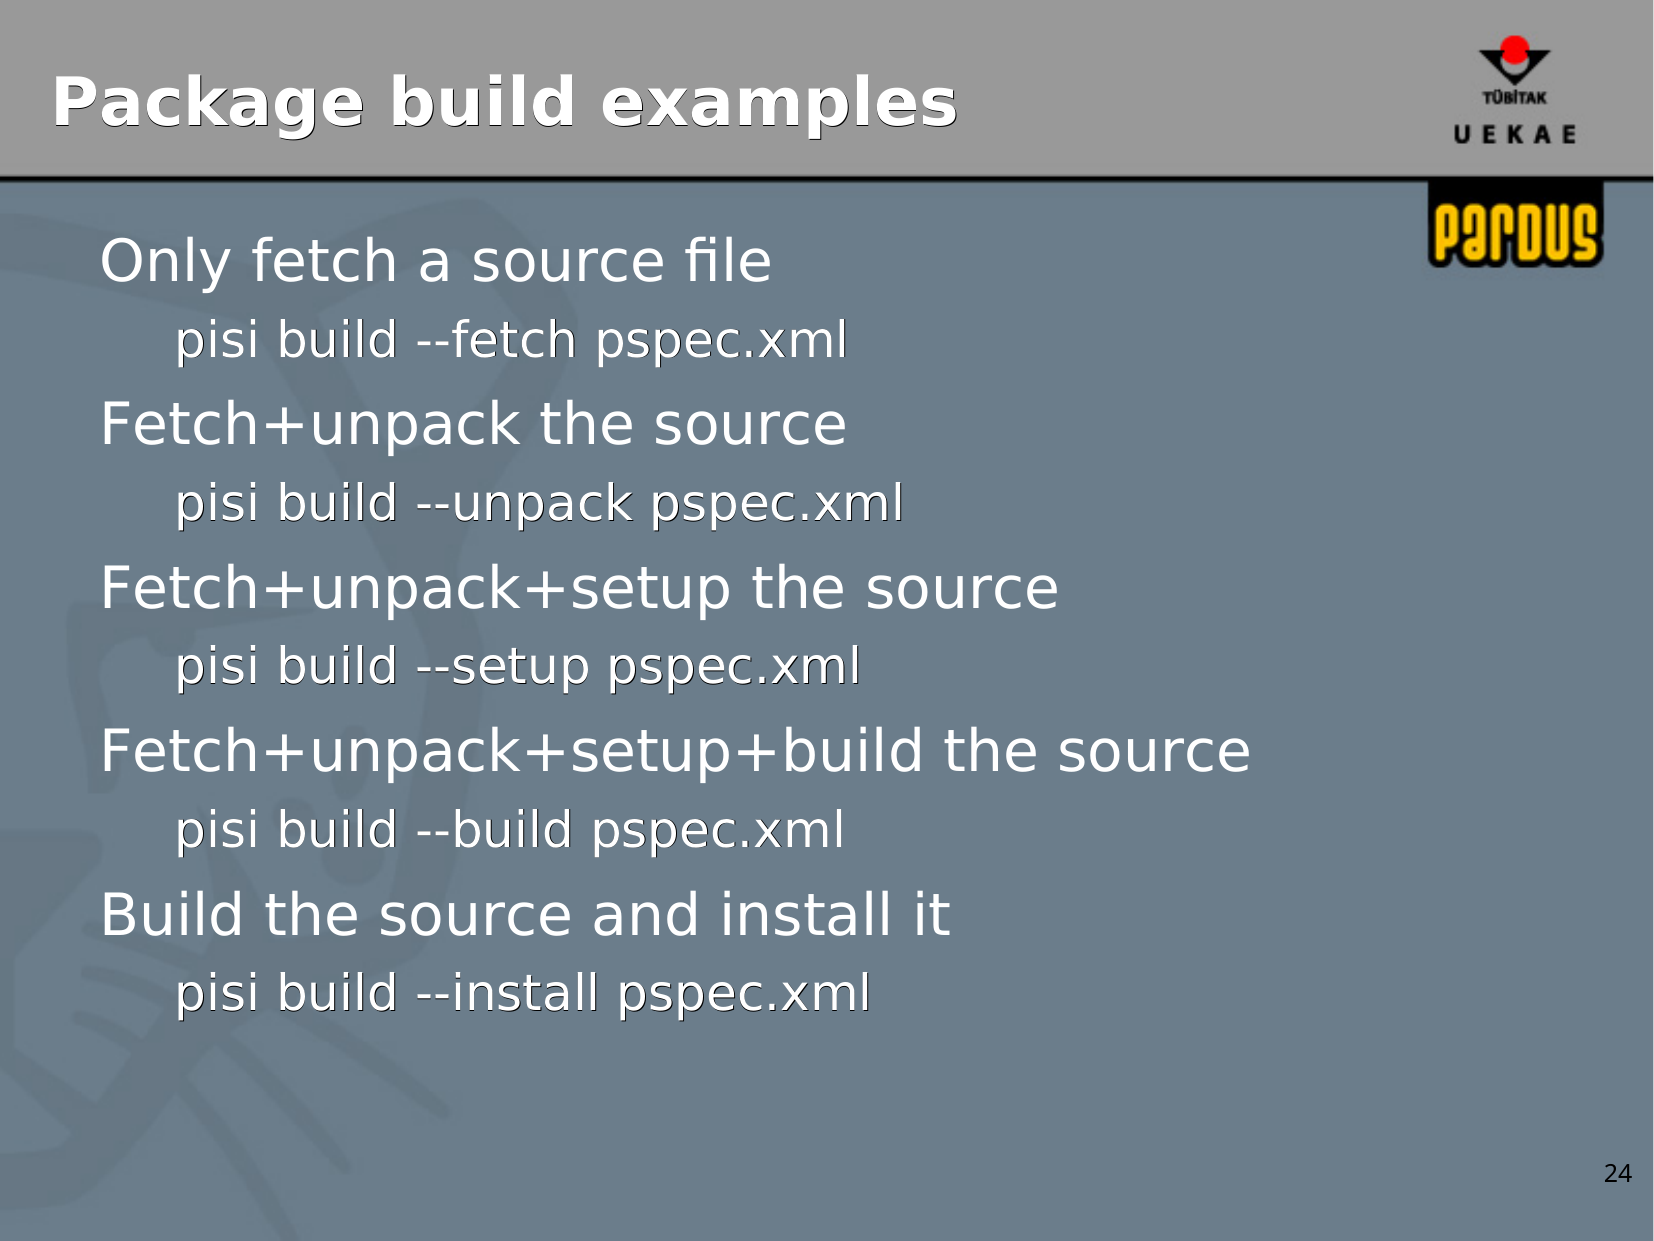

# Package build examples
Only fetch a source file
pisi build --fetch pspec.xml
Fetch+unpack the source
pisi build --unpack pspec.xml
Fetch+unpack+setup the source
pisi build --setup pspec.xml
Fetch+unpack+setup+build the source
pisi build --build pspec.xml
Build the source and install it
pisi build --install pspec.xml